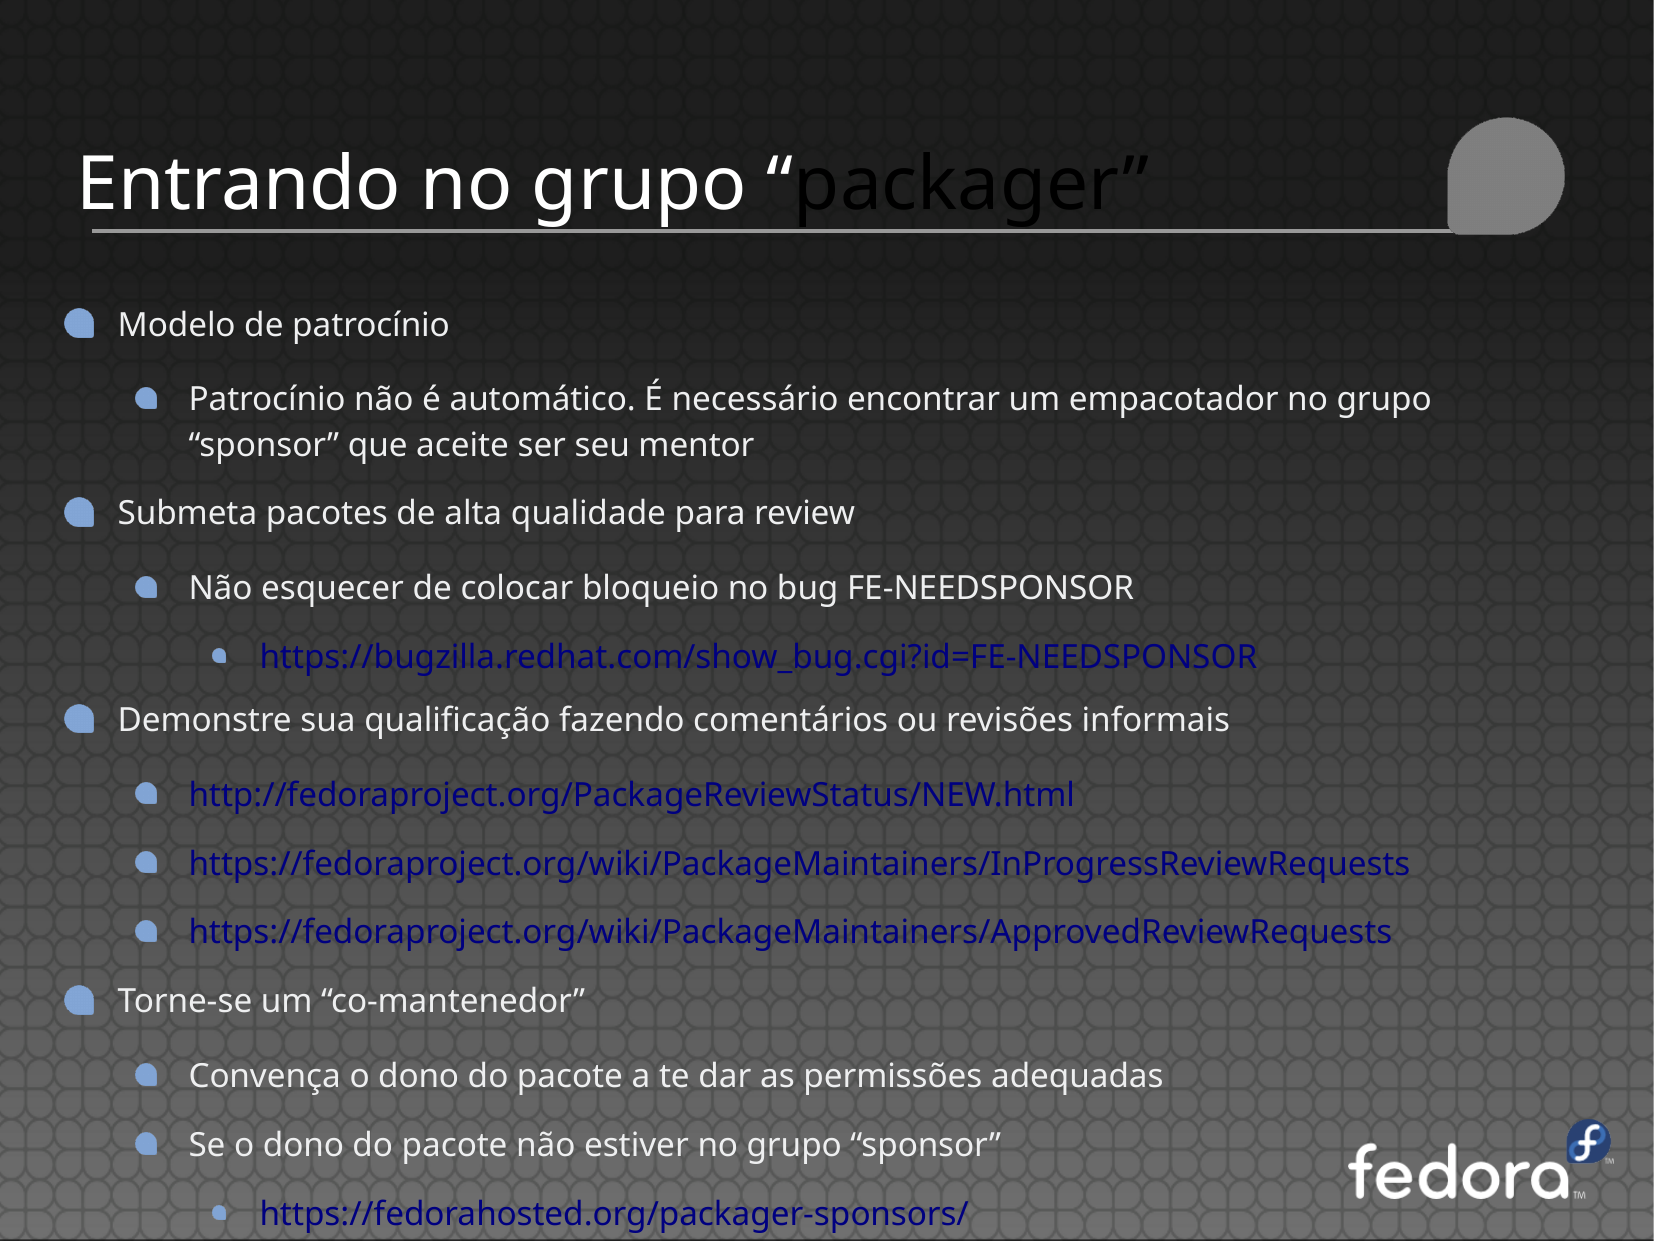

# Entrando no grupo “packager”
Modelo de patrocínio
Patrocínio não é automático. É necessário encontrar um empacotador no grupo “sponsor” que aceite ser seu mentor
Submeta pacotes de alta qualidade para review
Não esquecer de colocar bloqueio no bug FE-NEEDSPONSOR
https://bugzilla.redhat.com/show_bug.cgi?id=FE-NEEDSPONSOR
Demonstre sua qualificação fazendo comentários ou revisões informais
http://fedoraproject.org/PackageReviewStatus/NEW.html
https://fedoraproject.org/wiki/PackageMaintainers/InProgressReviewRequests
https://fedoraproject.org/wiki/PackageMaintainers/ApprovedReviewRequests
Torne-se um “co-mantenedor”
Convença o dono do pacote a te dar as permissões adequadas
Se o dono do pacote não estiver no grupo “sponsor”
https://fedorahosted.org/packager-sponsors/